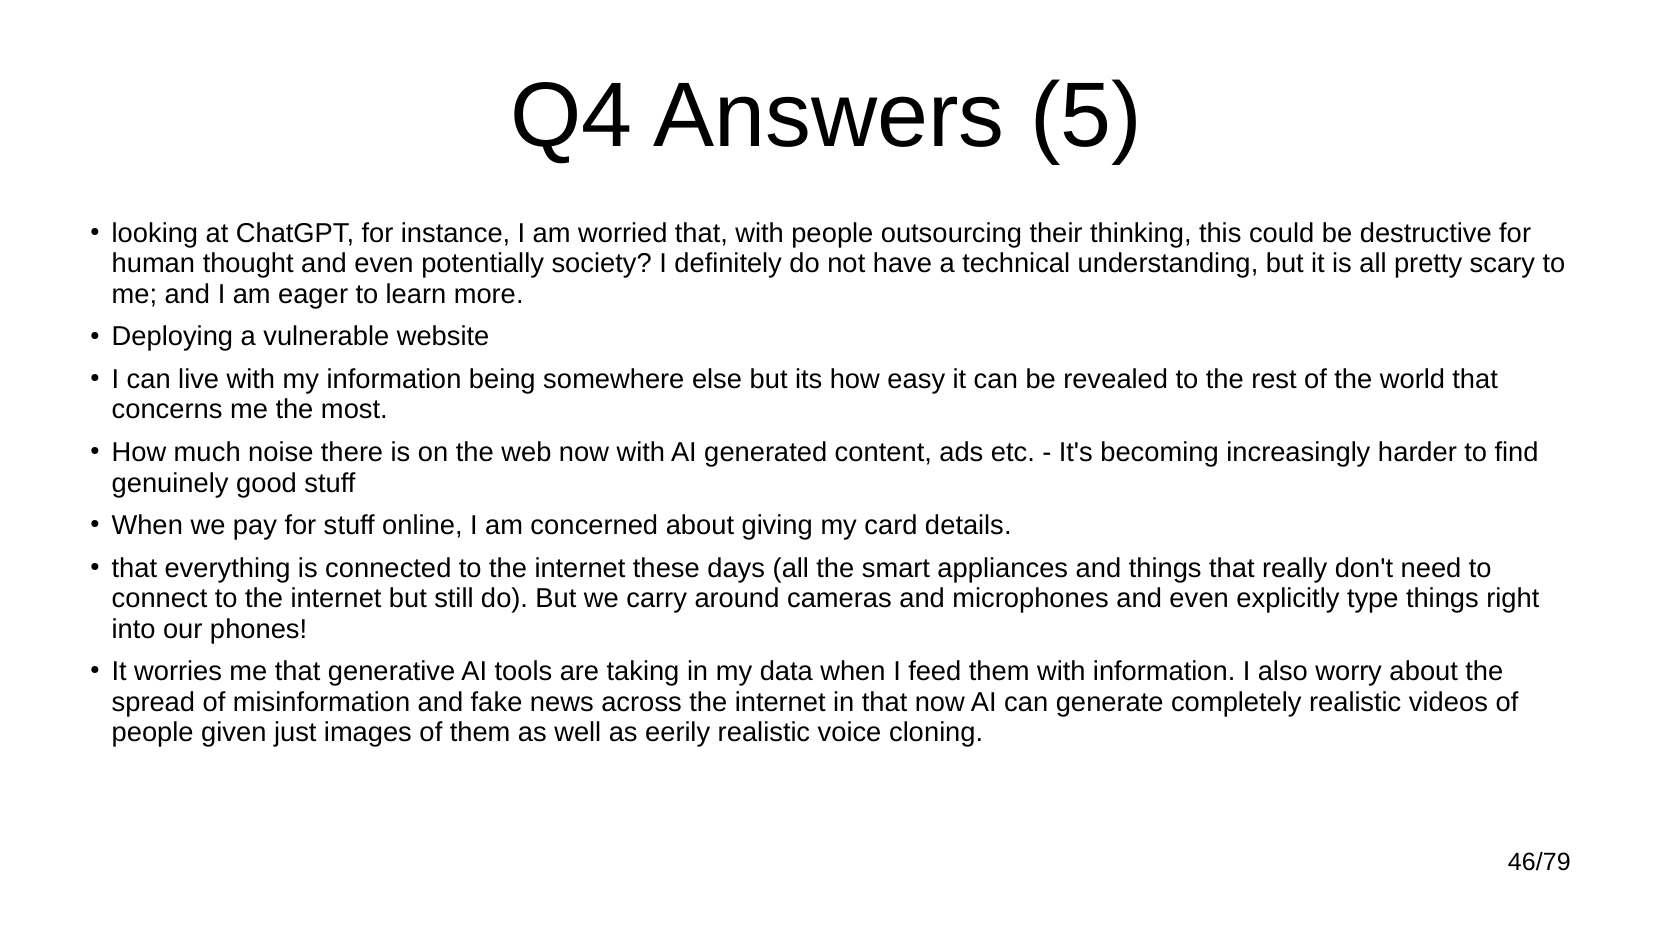

# Q4 Answers (5)
looking at ChatGPT, for instance, I am worried that, with people outsourcing their thinking, this could be destructive for human thought and even potentially society? I definitely do not have a technical understanding, but it is all pretty scary to me; and I am eager to learn more.
Deploying a vulnerable website
I can live with my information being somewhere else but its how easy it can be revealed to the rest of the world that concerns me the most.
How much noise there is on the web now with AI generated content, ads etc. - It's becoming increasingly harder to find genuinely good stuff
When we pay for stuff online, I am concerned about giving my card details.
that everything is connected to the internet these days (all the smart appliances and things that really don't need to connect to the internet but still do). But we carry around cameras and microphones and even explicitly type things right into our phones!
It worries me that generative AI tools are taking in my data when I feed them with information. I also worry about the spread of misinformation and fake news across the internet in that now AI can generate completely realistic videos of people given just images of them as well as eerily realistic voice cloning.
46